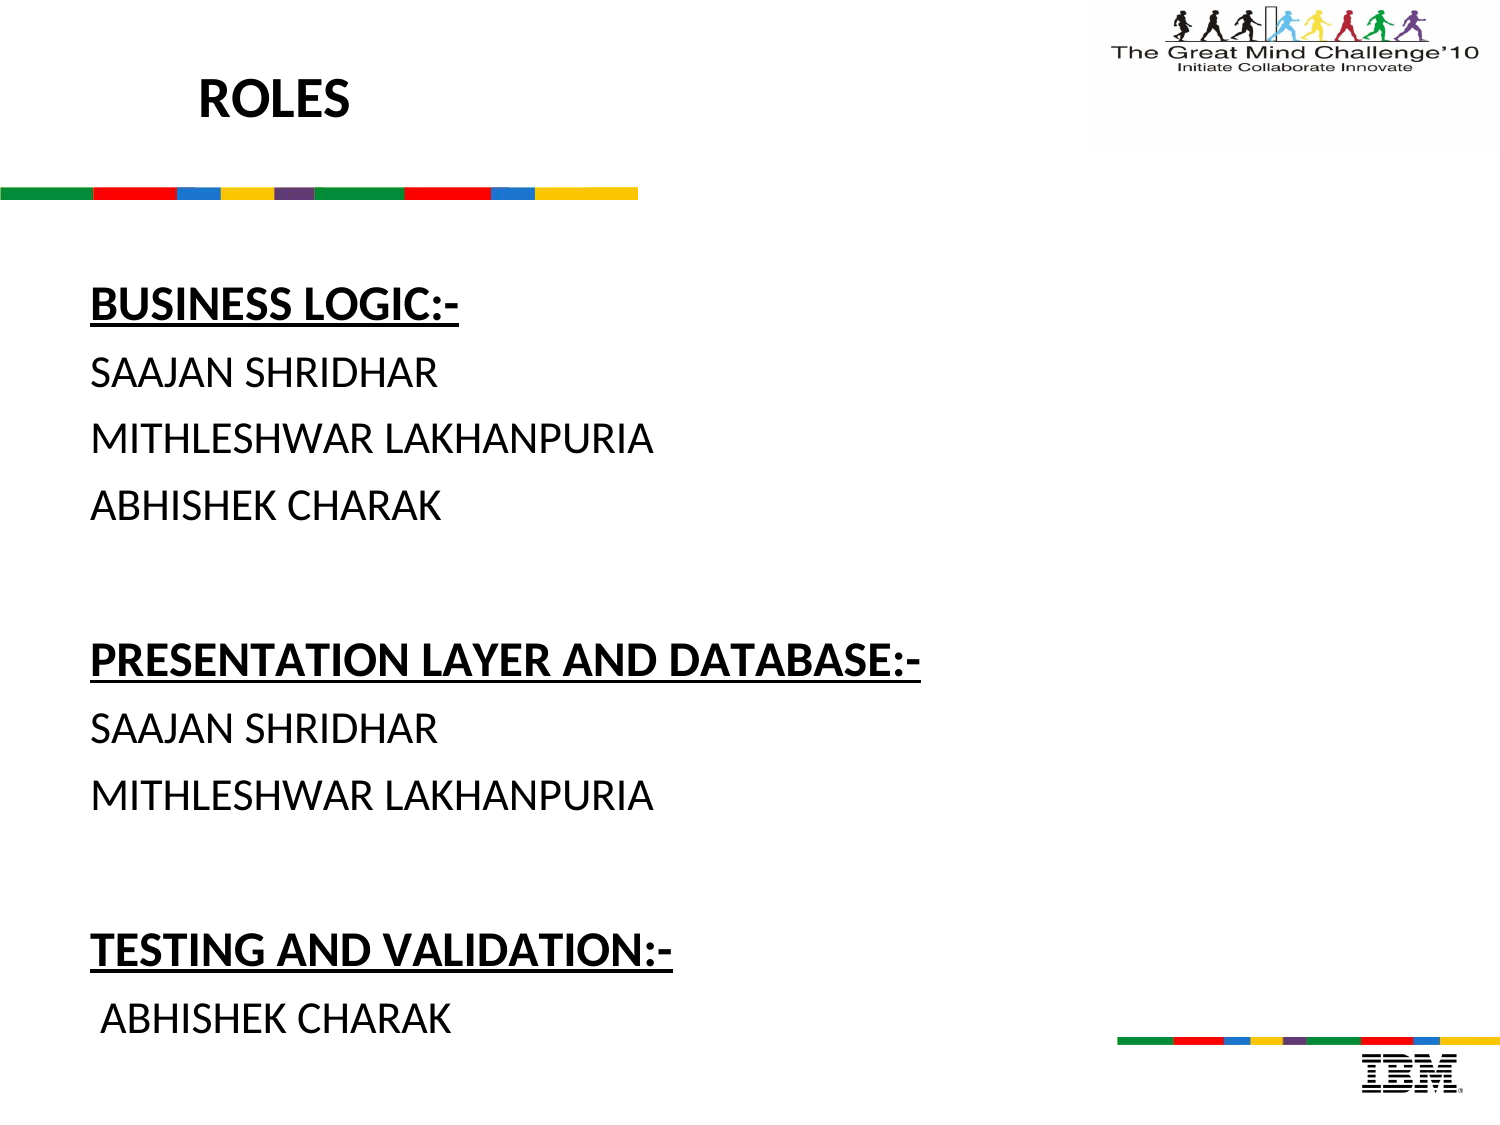

ROLES
BUSINESS LOGIC:-
SAAJAN SHRIDHAR
MITHLESHWAR LAKHANPURIA
ABHISHEK CHARAK
PRESENTATION LAYER AND DATABASE:-
SAAJAN SHRIDHAR
MITHLESHWAR LAKHANPURIA
TESTING AND VALIDATION:-
 ABHISHEK CHARAK